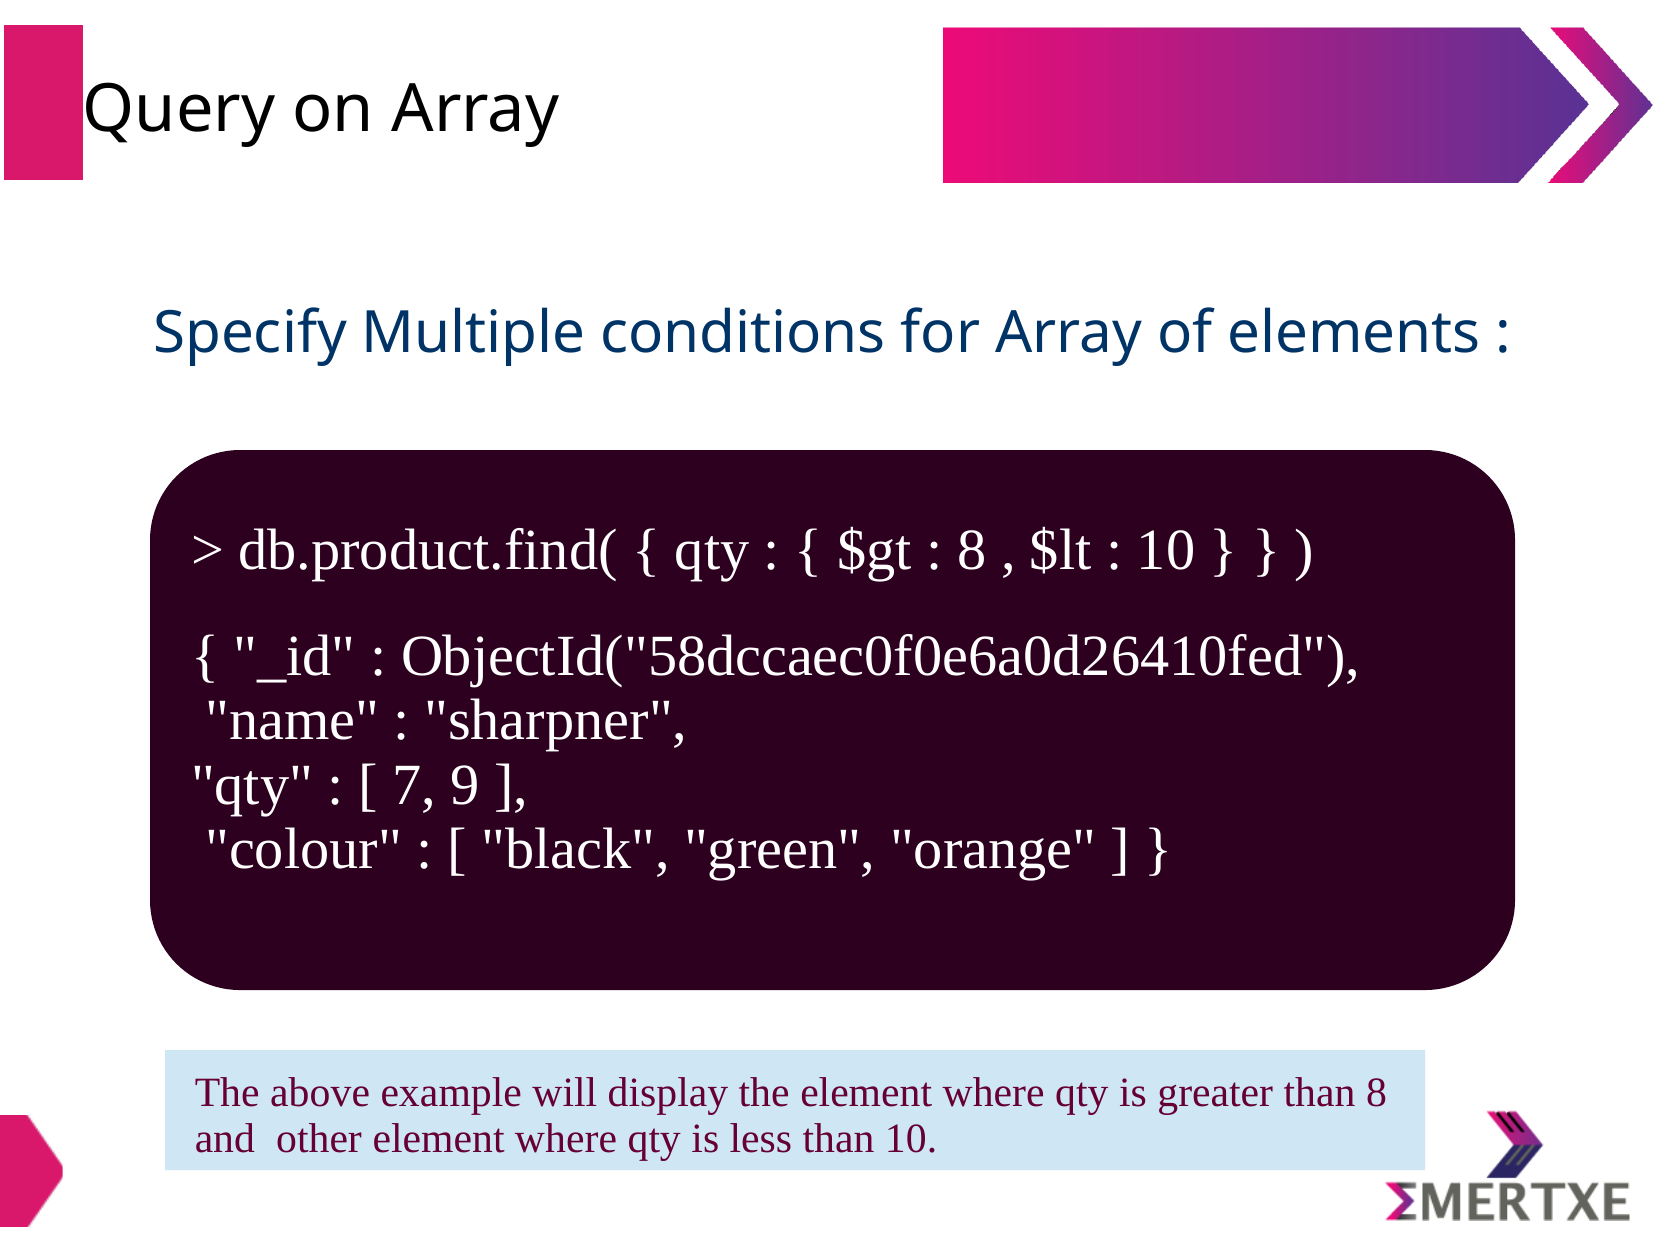

# Query on Array
Specify Multiple conditions for Array of elements :
> db.product.find( { qty : { $gt : 8 , $lt : 10 } } )
{ "_id" : ObjectId("58dccaec0f0e6a0d26410fed"),
 "name" : "sharpner",
"qty" : [ 7, 9 ],
 "colour" : [ "black", "green", "orange" ] }
The above example will display the element where qty is greater than 8 and other element where qty is less than 10.